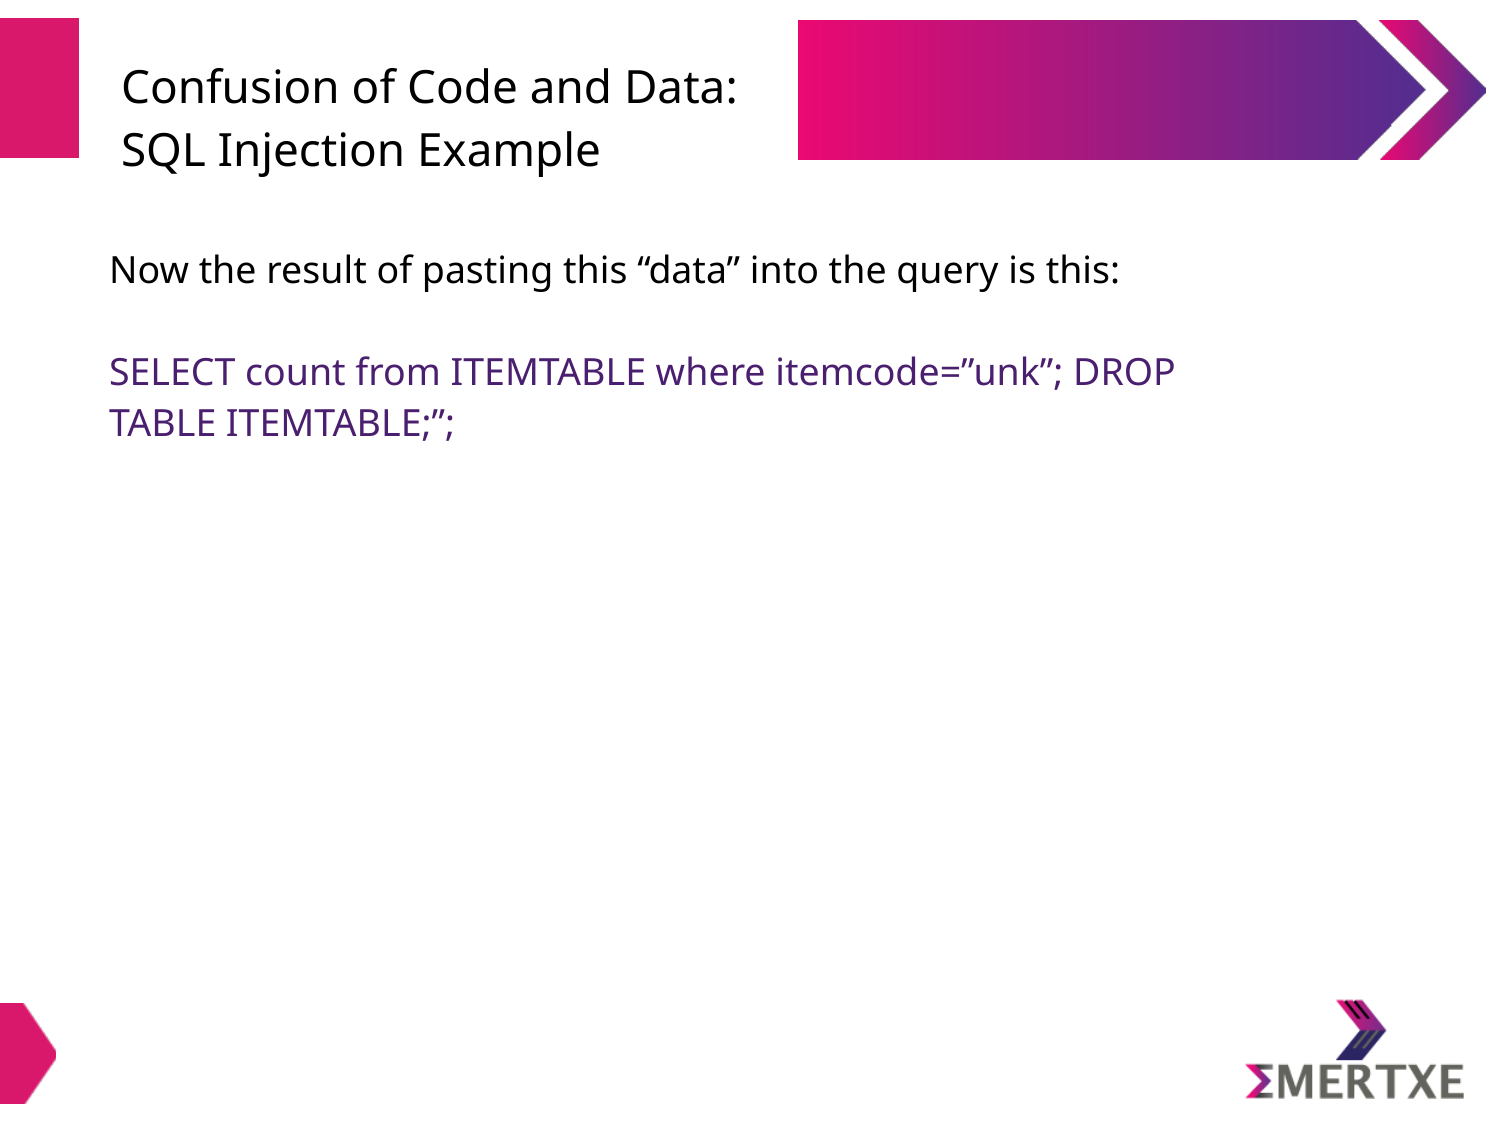

Confusion of Code and Data: SQL Injection Example
Now the result of pasting this “data” into the query is this:
SELECT count from ITEMTABLE where itemcode=”unk”; DROP
TABLE ITEMTABLE;”;